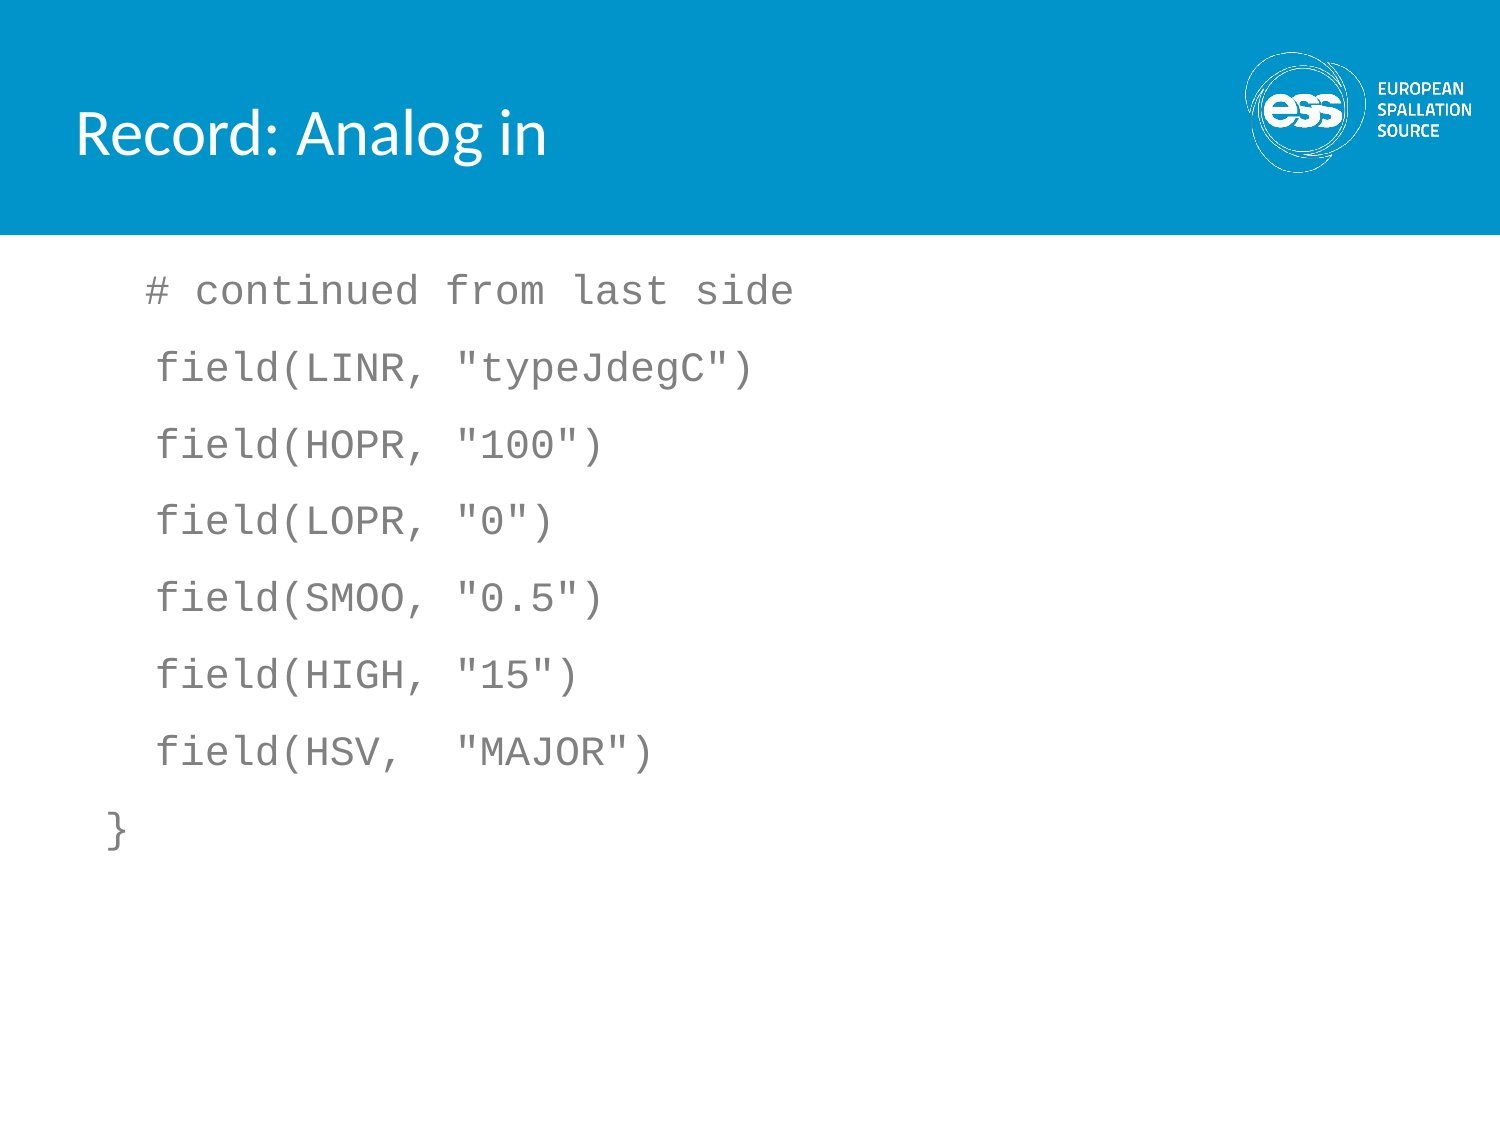

# Record: Analog in
 # continued from last side
 field(LINR, "typeJdegC")
 field(HOPR, "100")
 field(LOPR, "0")
 field(SMOO, "0.5")
 field(HIGH, "15")
 field(HSV, "MAJOR")
}